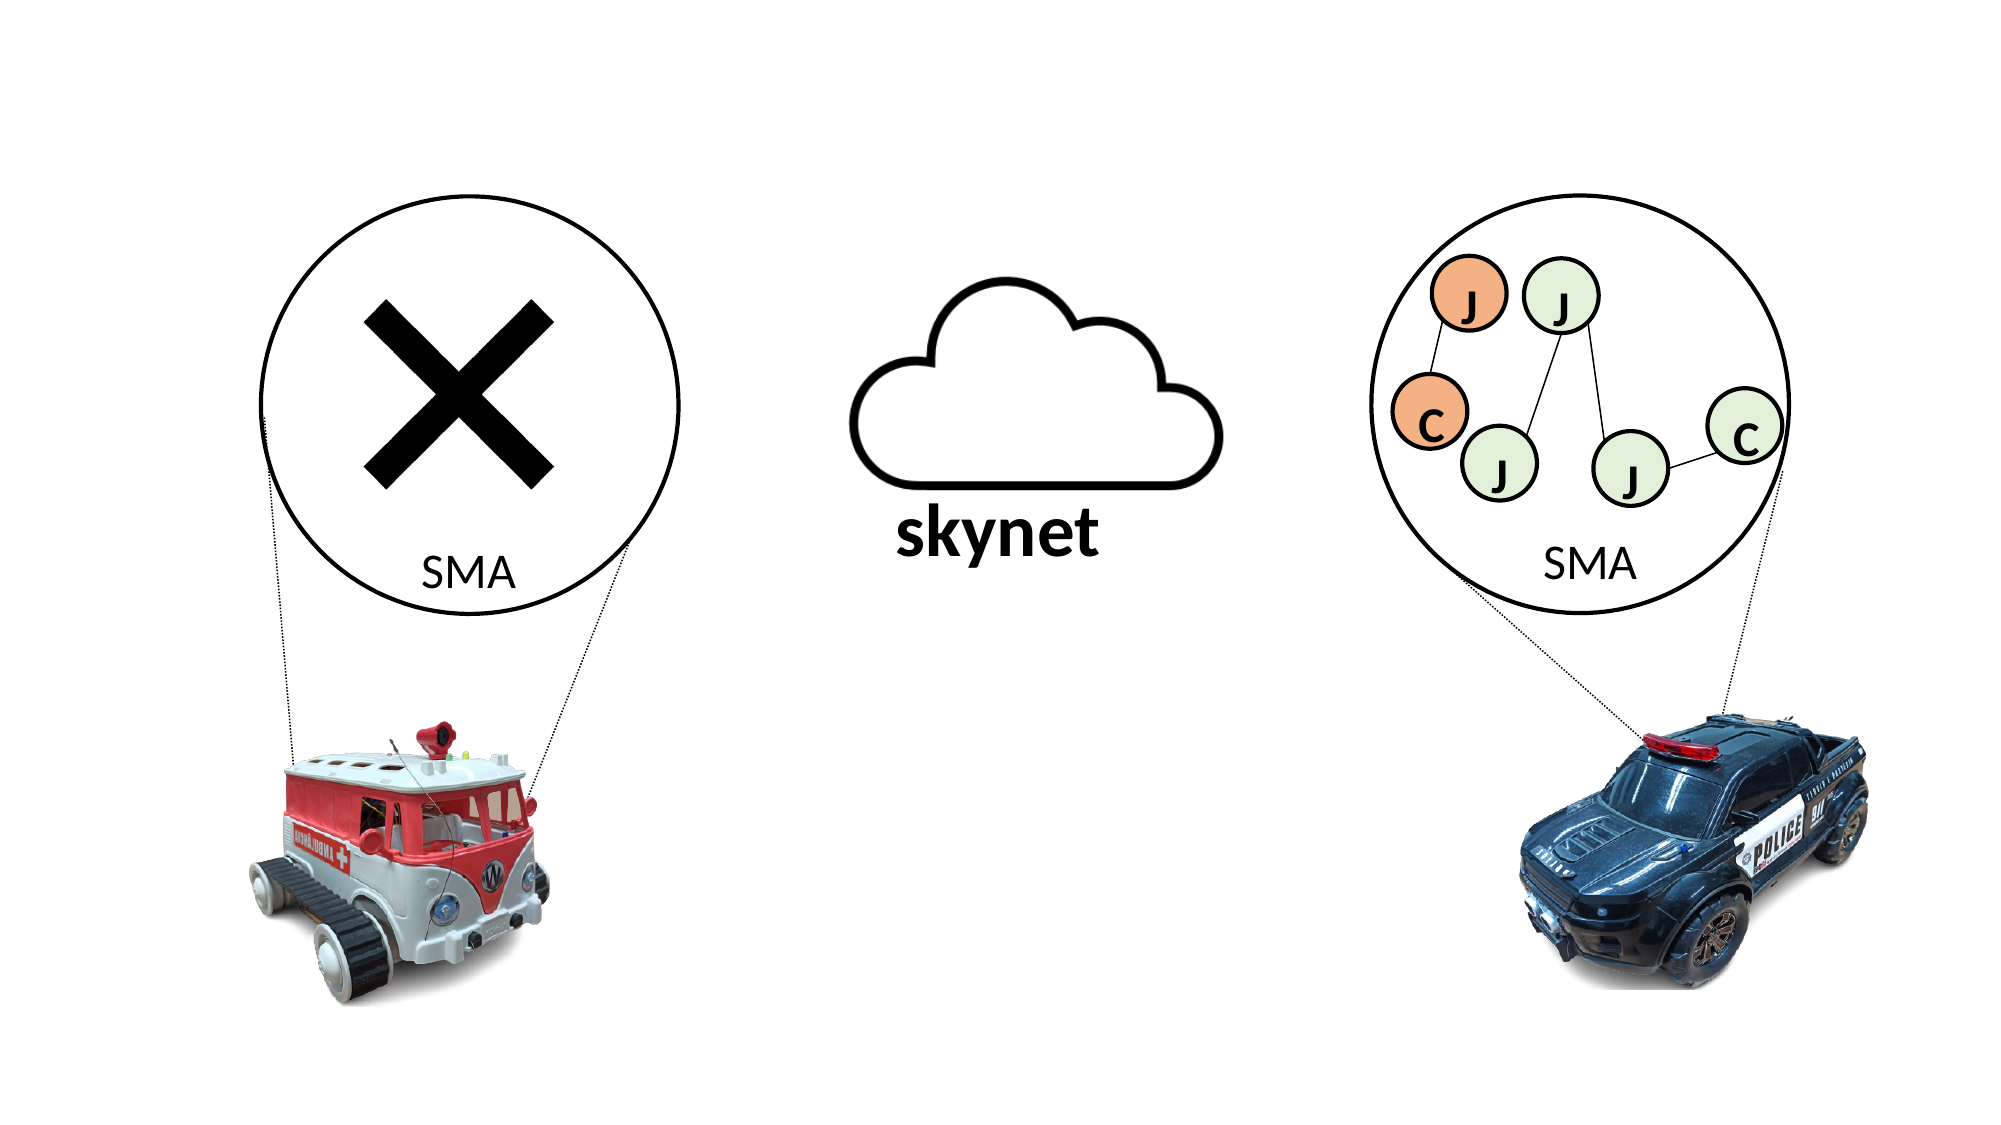

Bio-Inspired: Inquilinismo
J
J
C
C
J
J
skynet
SMA
SMA